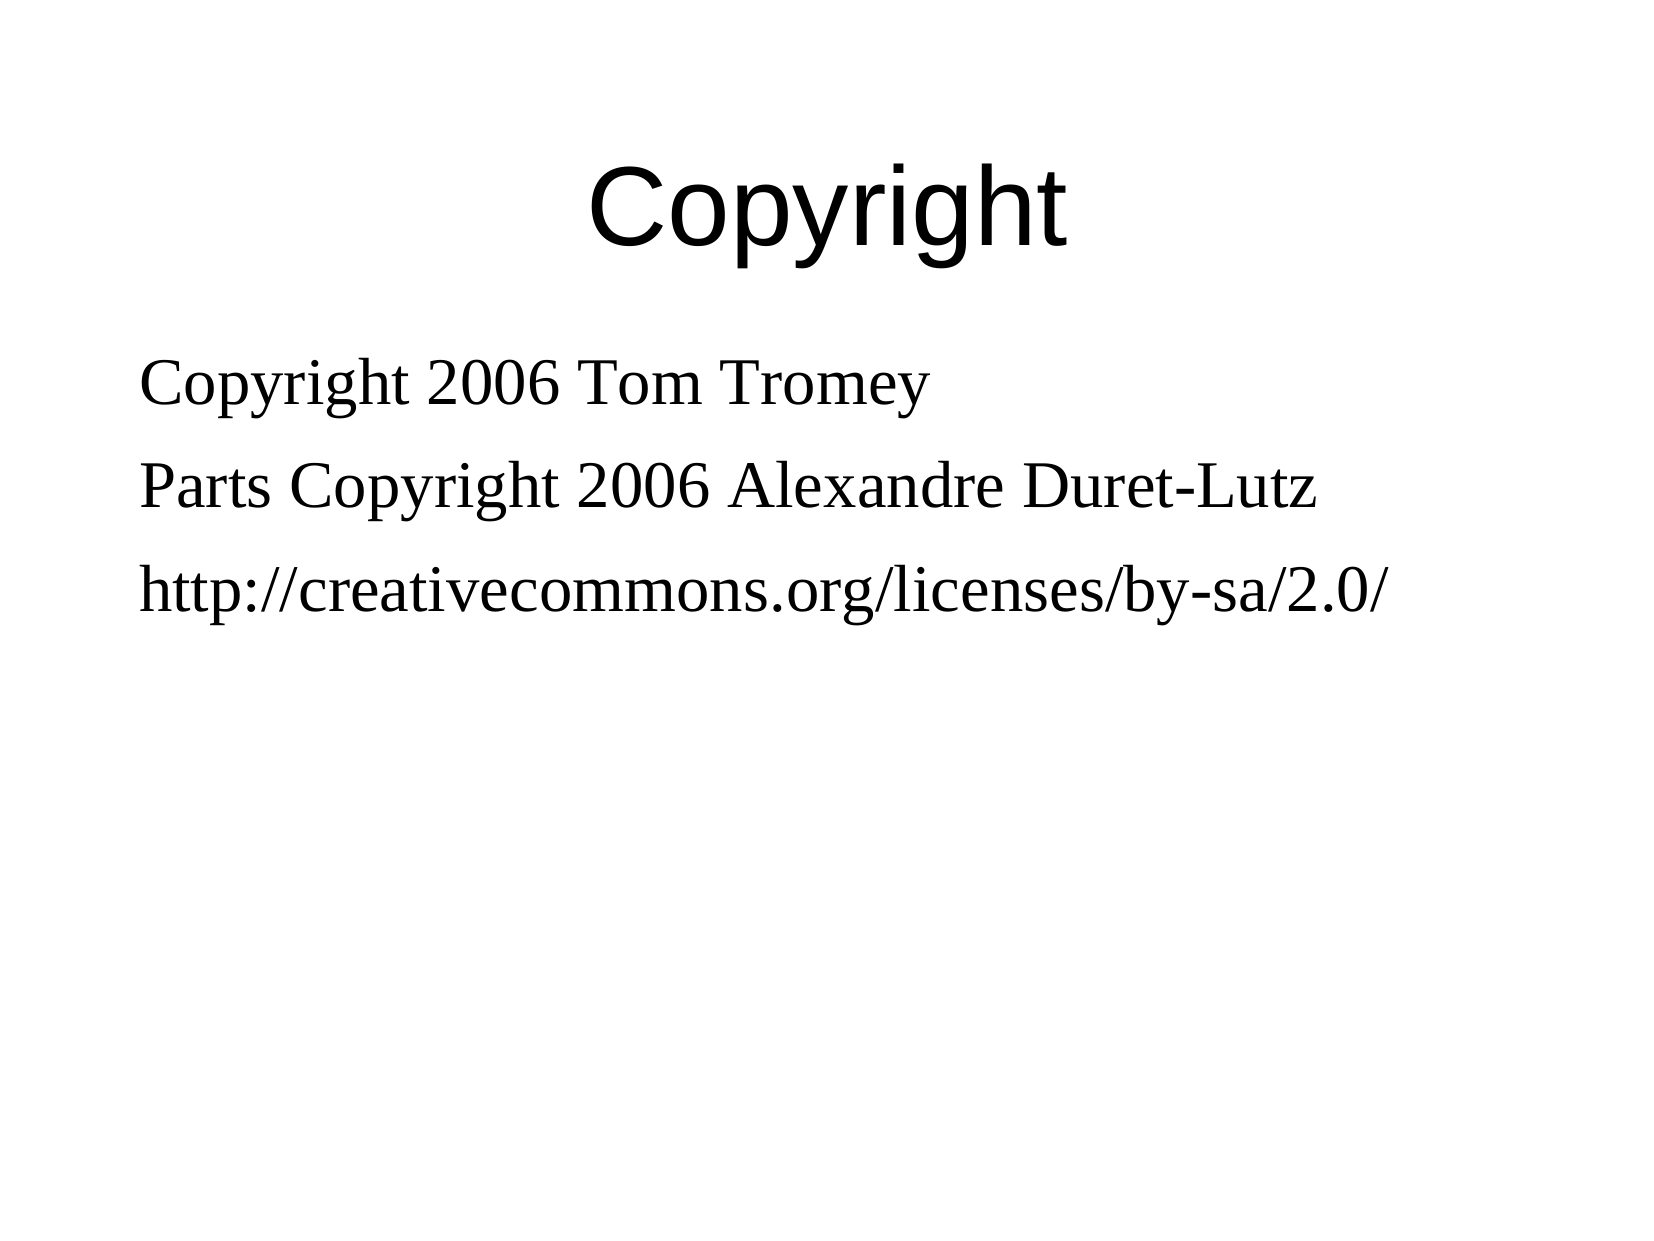

# Copyright
Copyright 2006 Tom Tromey
Parts Copyright 2006 Alexandre Duret-Lutz
http://creativecommons.org/licenses/by-sa/2.0/